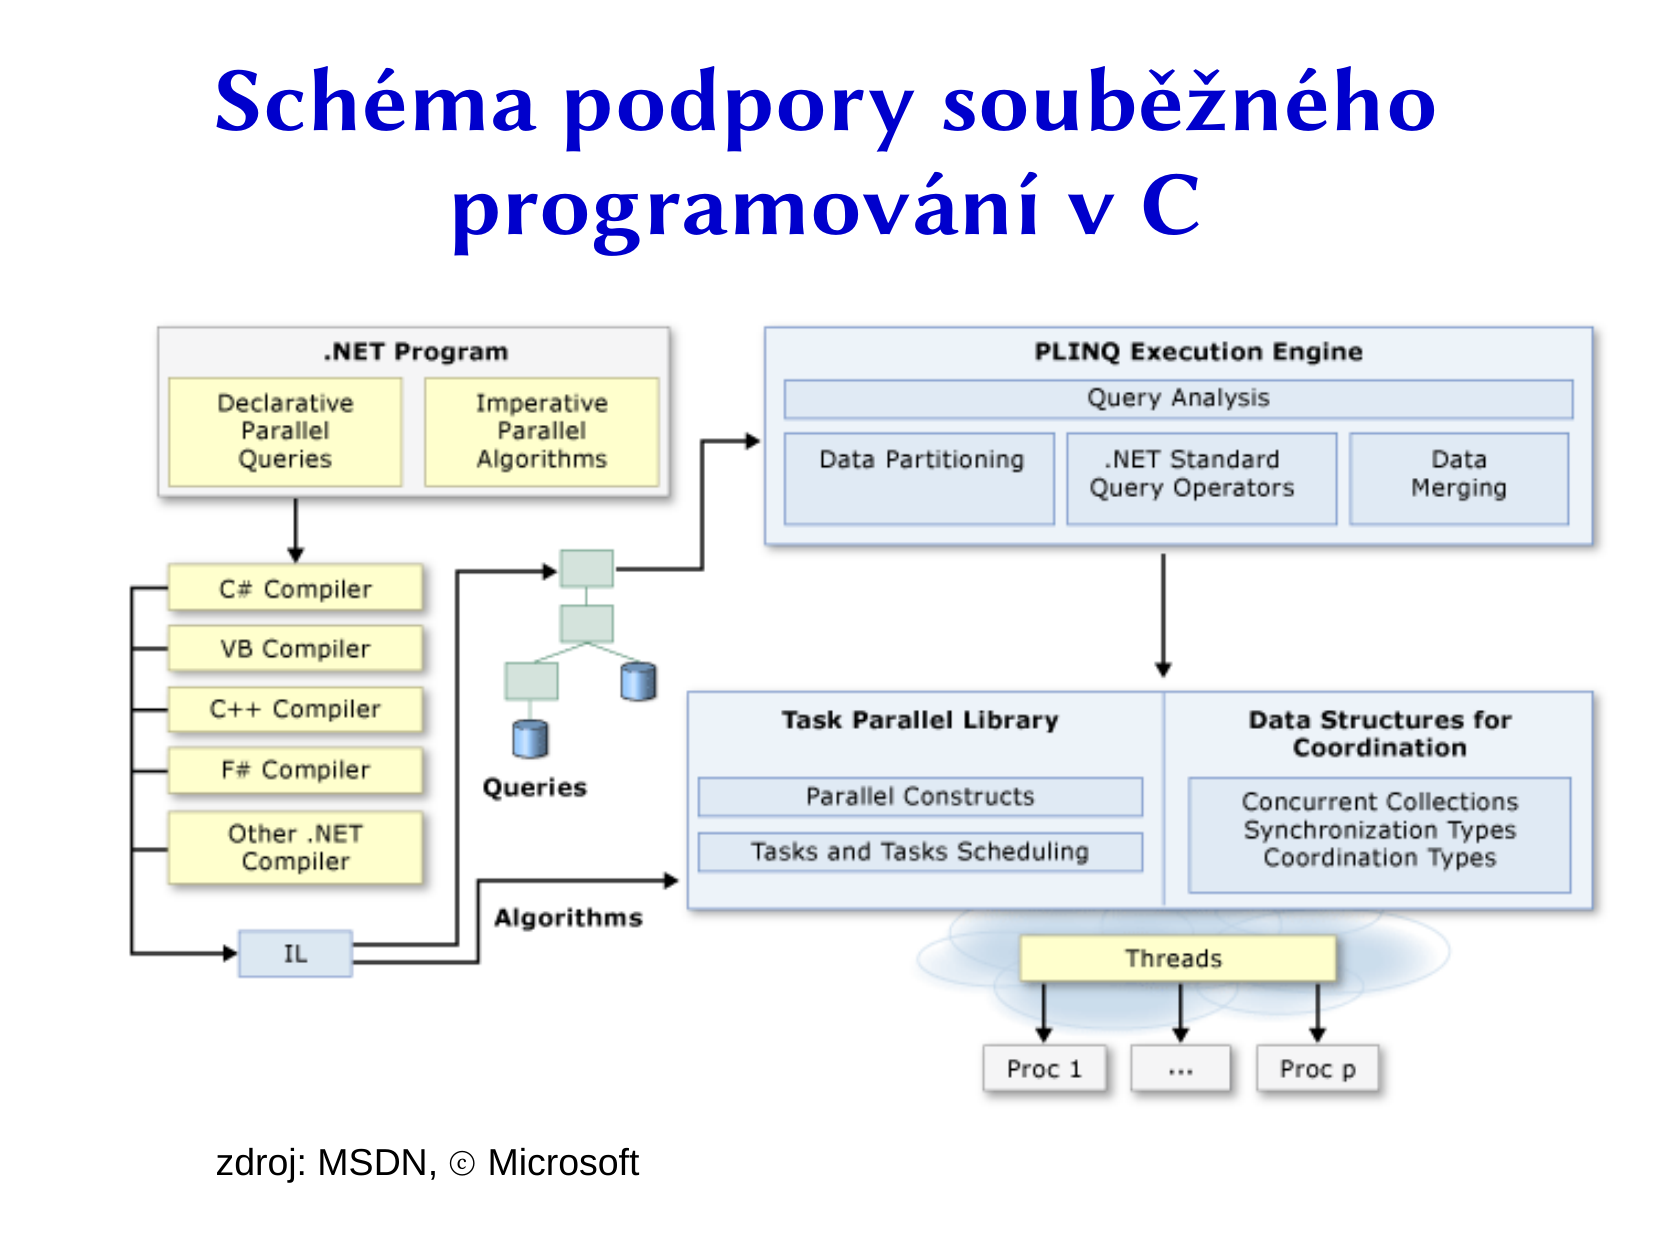

# Schéma podpory souběžného programování v C
zdroj: MSDN, ⓒ Microsoft